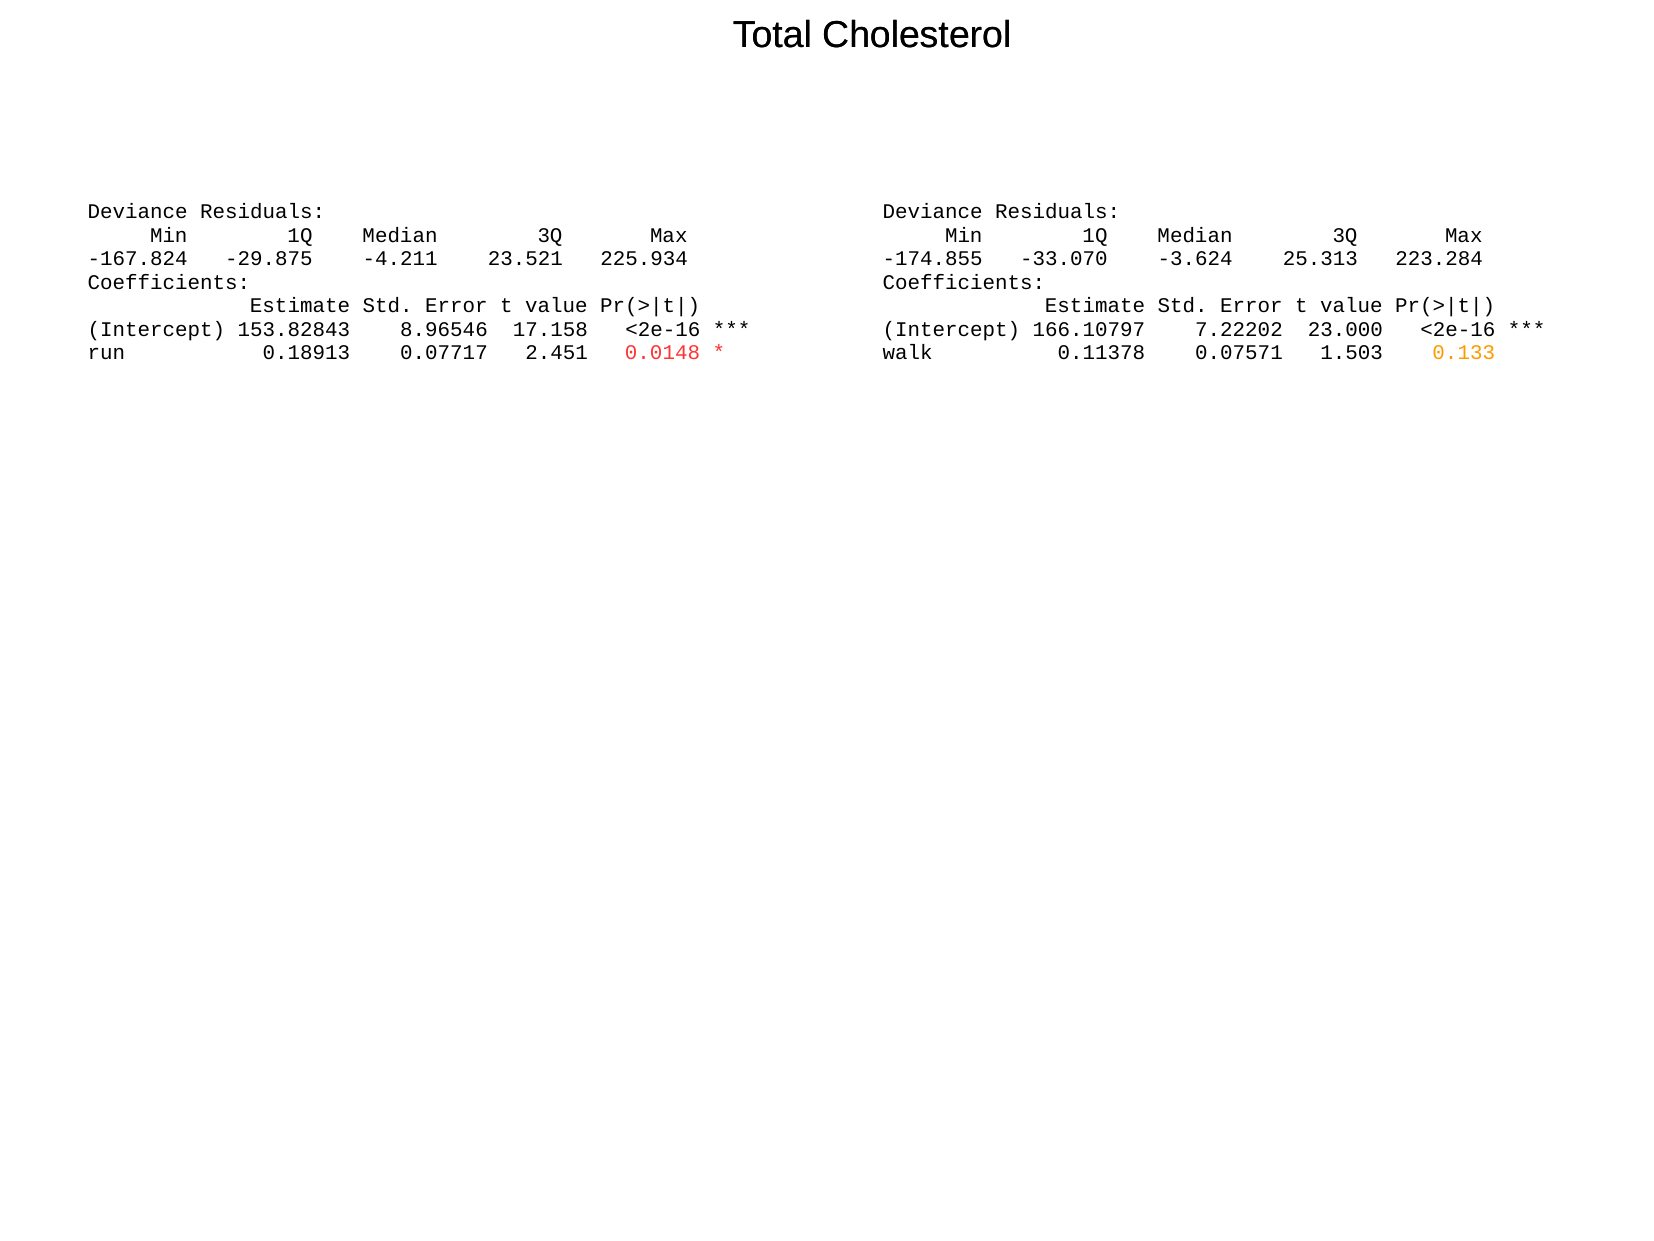

Total Cholesterol
Total Cholesterol
Deviance Residuals:
 Min 1Q Median 3Q Max
-167.824 -29.875 -4.211 23.521 225.934
Coefficients:
 Estimate Std. Error t value Pr(>|t|)
(Intercept) 153.82843 8.96546 17.158 <2e-16 ***
run 0.18913 0.07717 2.451 0.0148 *
Deviance Residuals:
 Min 1Q Median 3Q Max
-174.855 -33.070 -3.624 25.313 223.284
Coefficients:
 Estimate Std. Error t value Pr(>|t|)
(Intercept) 166.10797 7.22202 23.000 <2e-16 ***
walk 0.11378 0.07571 1.503 0.133